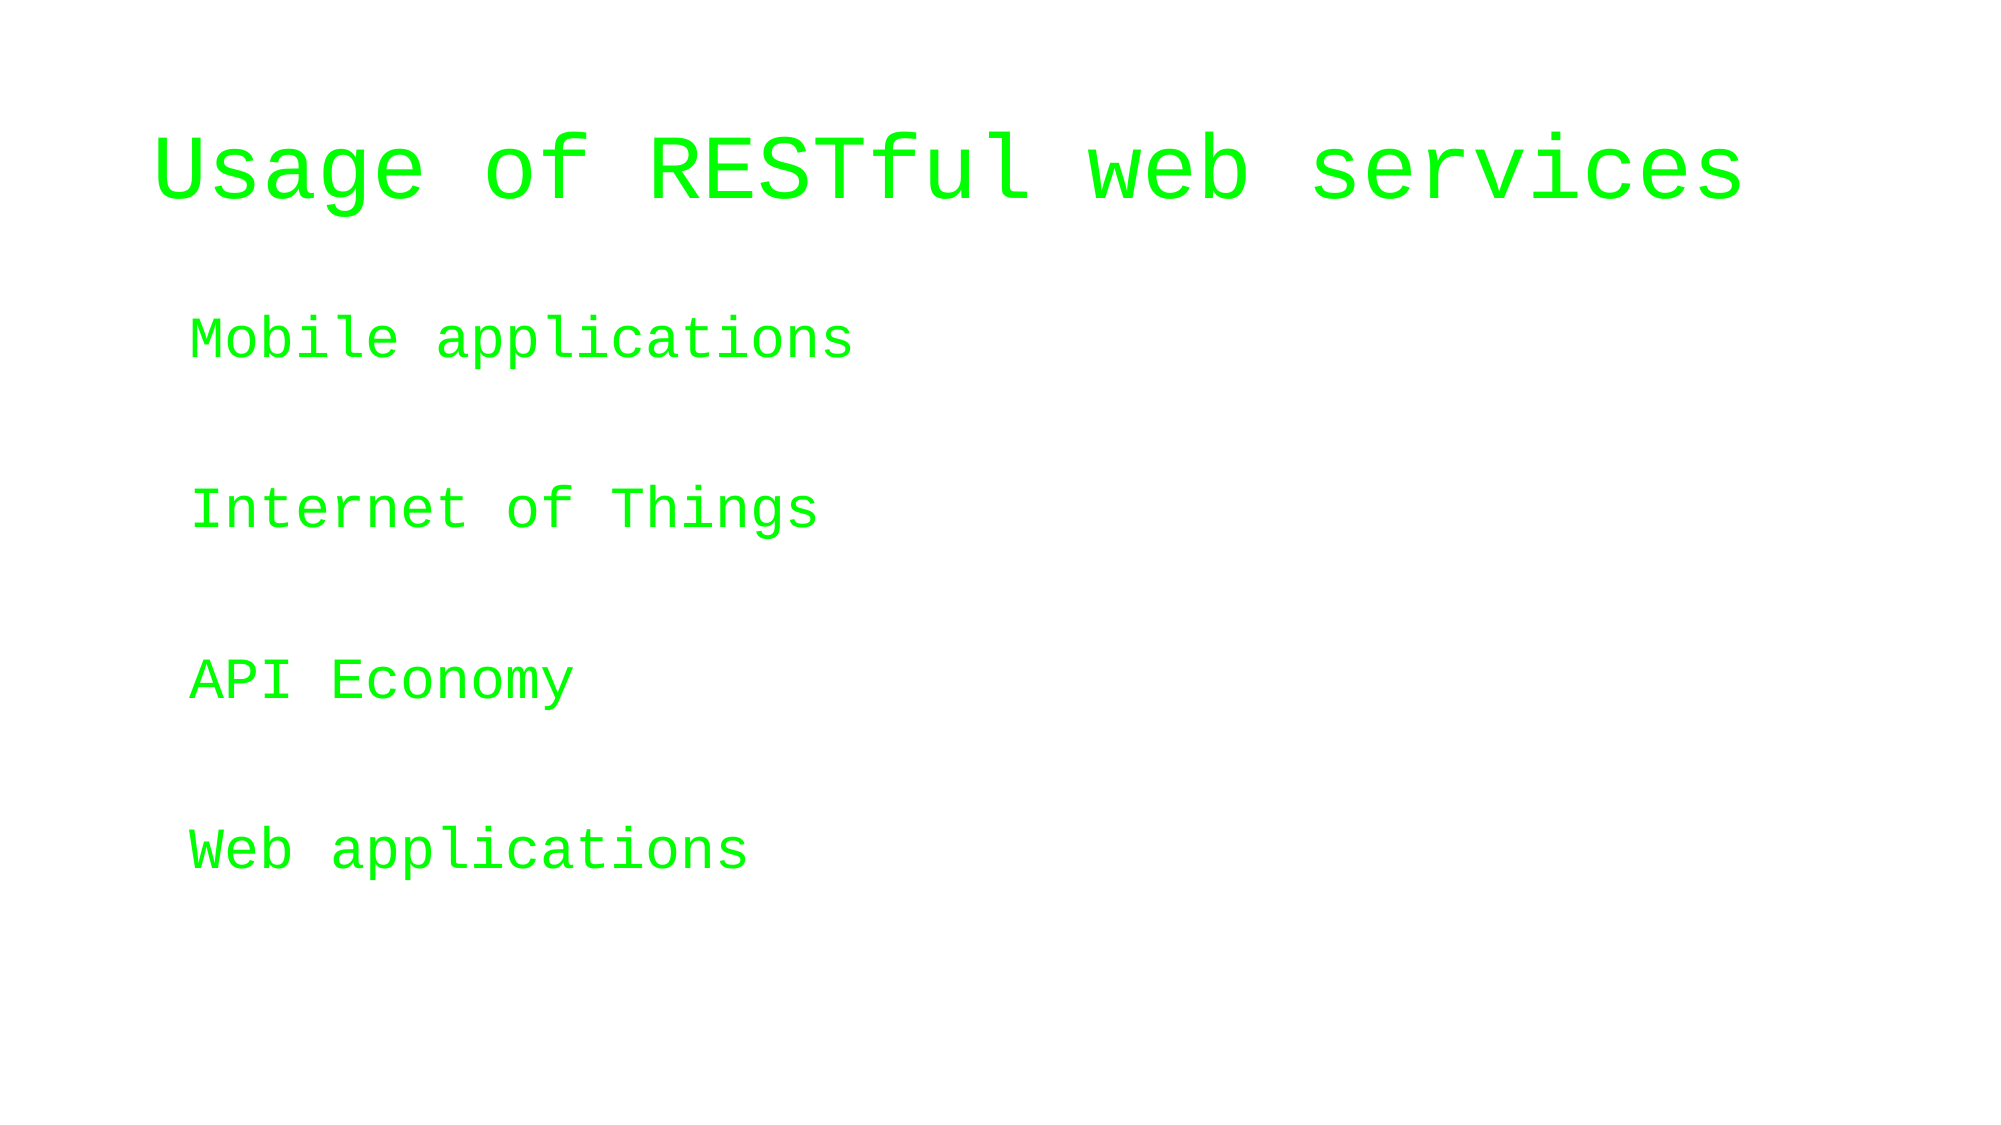

# Usage of RESTful web services
Mobile applications
Internet of Things
API Economy
Web applications